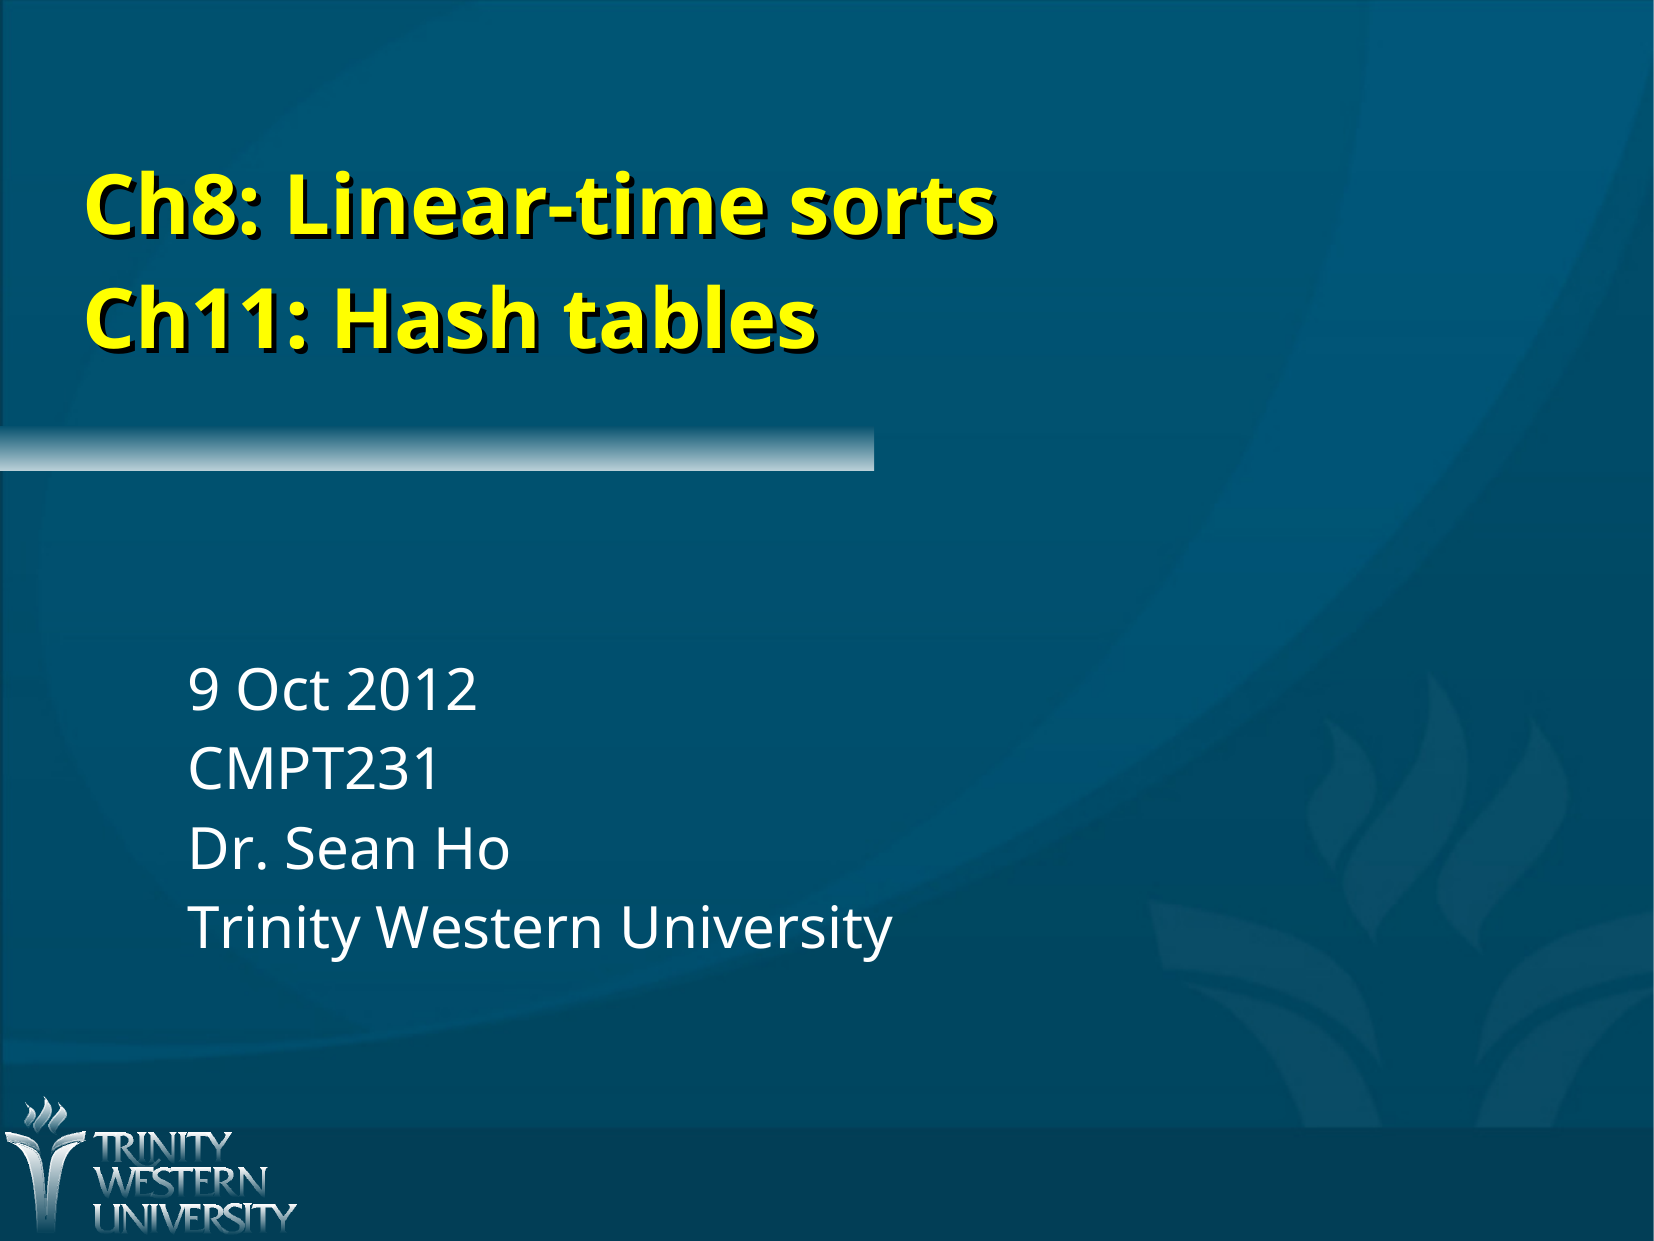

# Ch8: Linear-time sorts Ch11: Hash tables
9 Oct 2012
CMPT231
Dr. Sean Ho
Trinity Western University